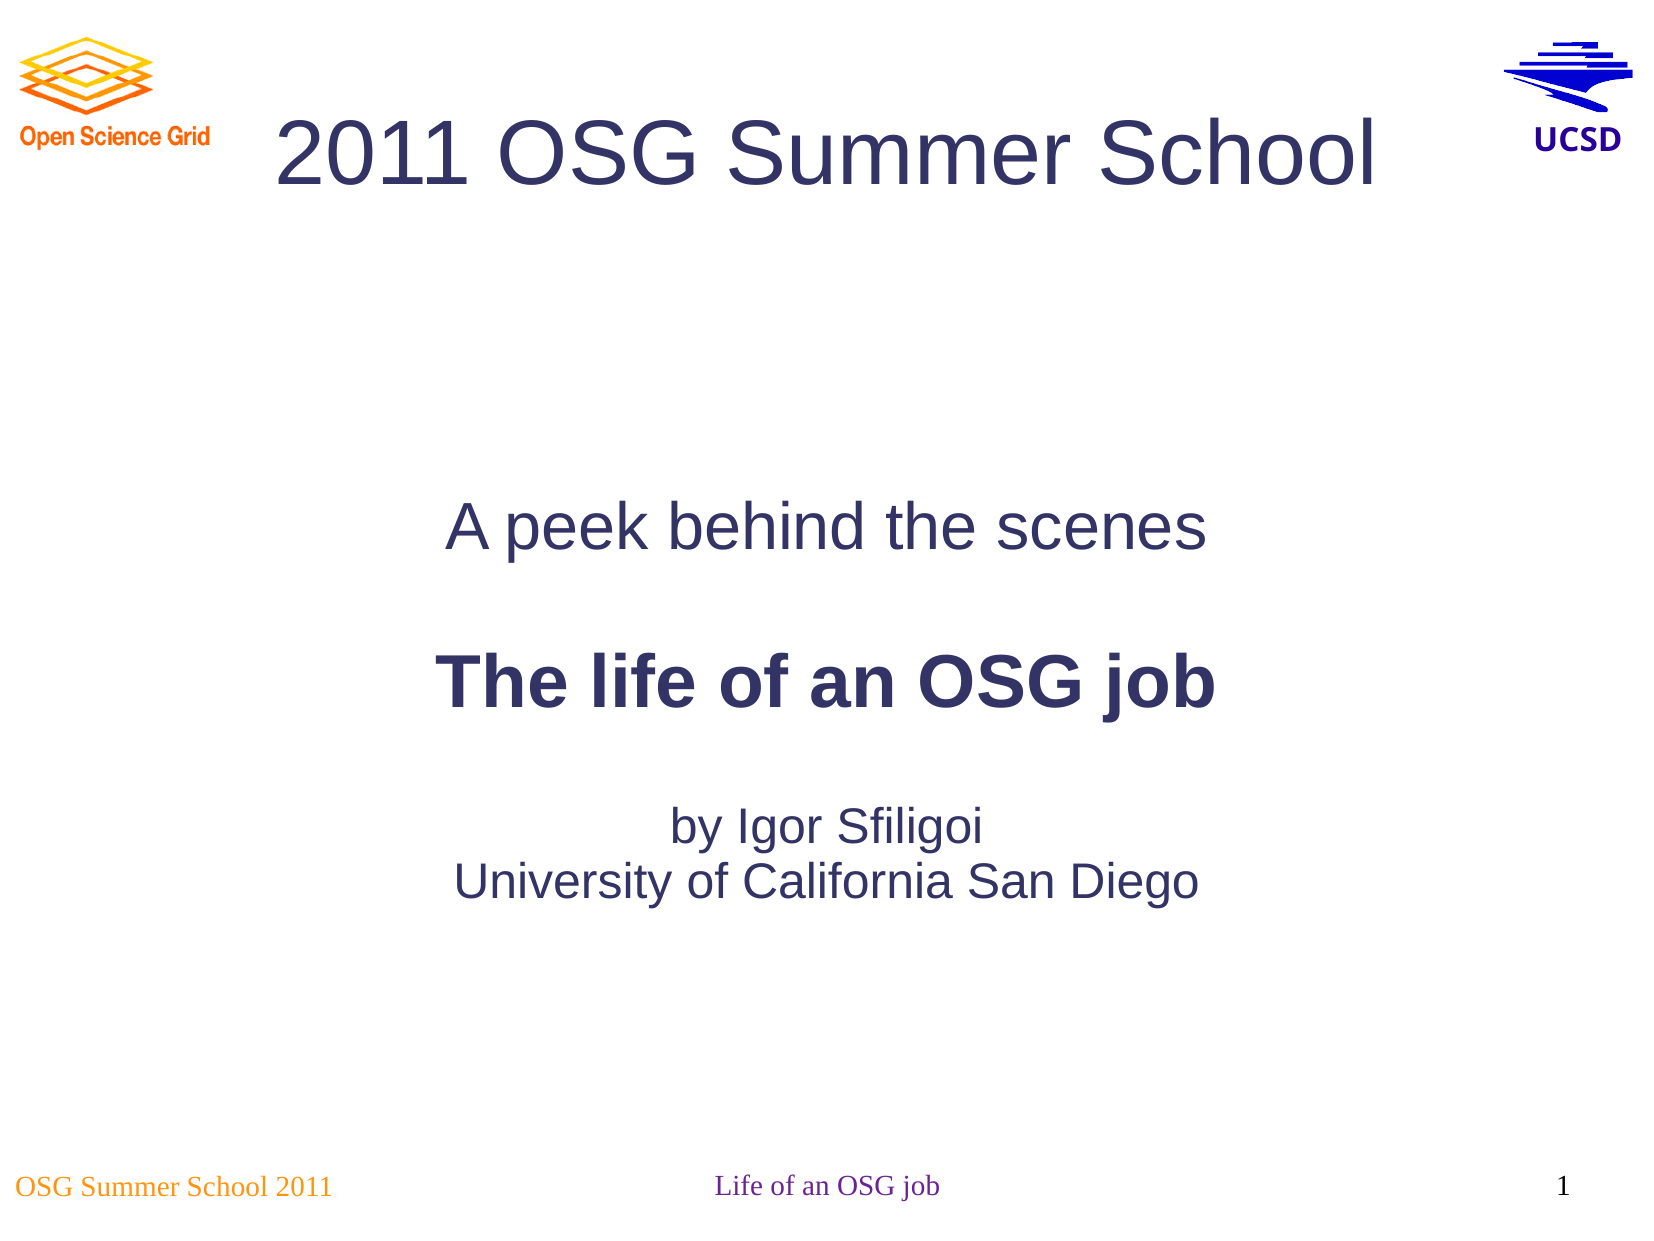

# 2011 OSG Summer School
A peek behind the scenes
The life of an OSG job
by Igor Sfiligoi
University of California San Diego
Life of an OSG job
1
OSG Summer School 2011